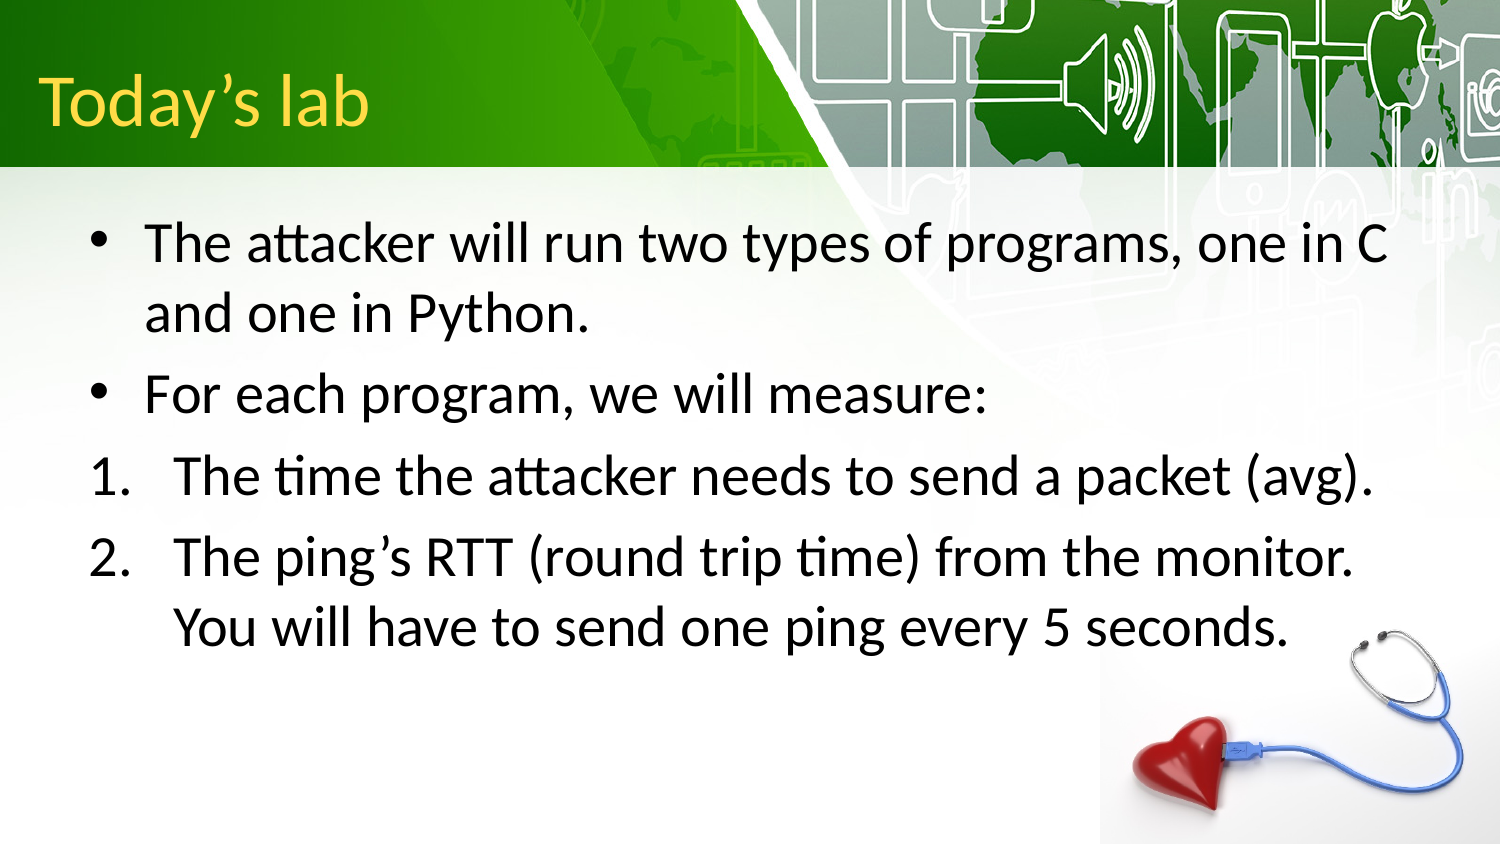

# Today’s lab
The attacker will run two types of programs, one in C and one in Python.
For each program, we will measure:
The time the attacker needs to send a packet (avg).
The ping’s RTT (round trip time) from the monitor. You will have to send one ping every 5 seconds.